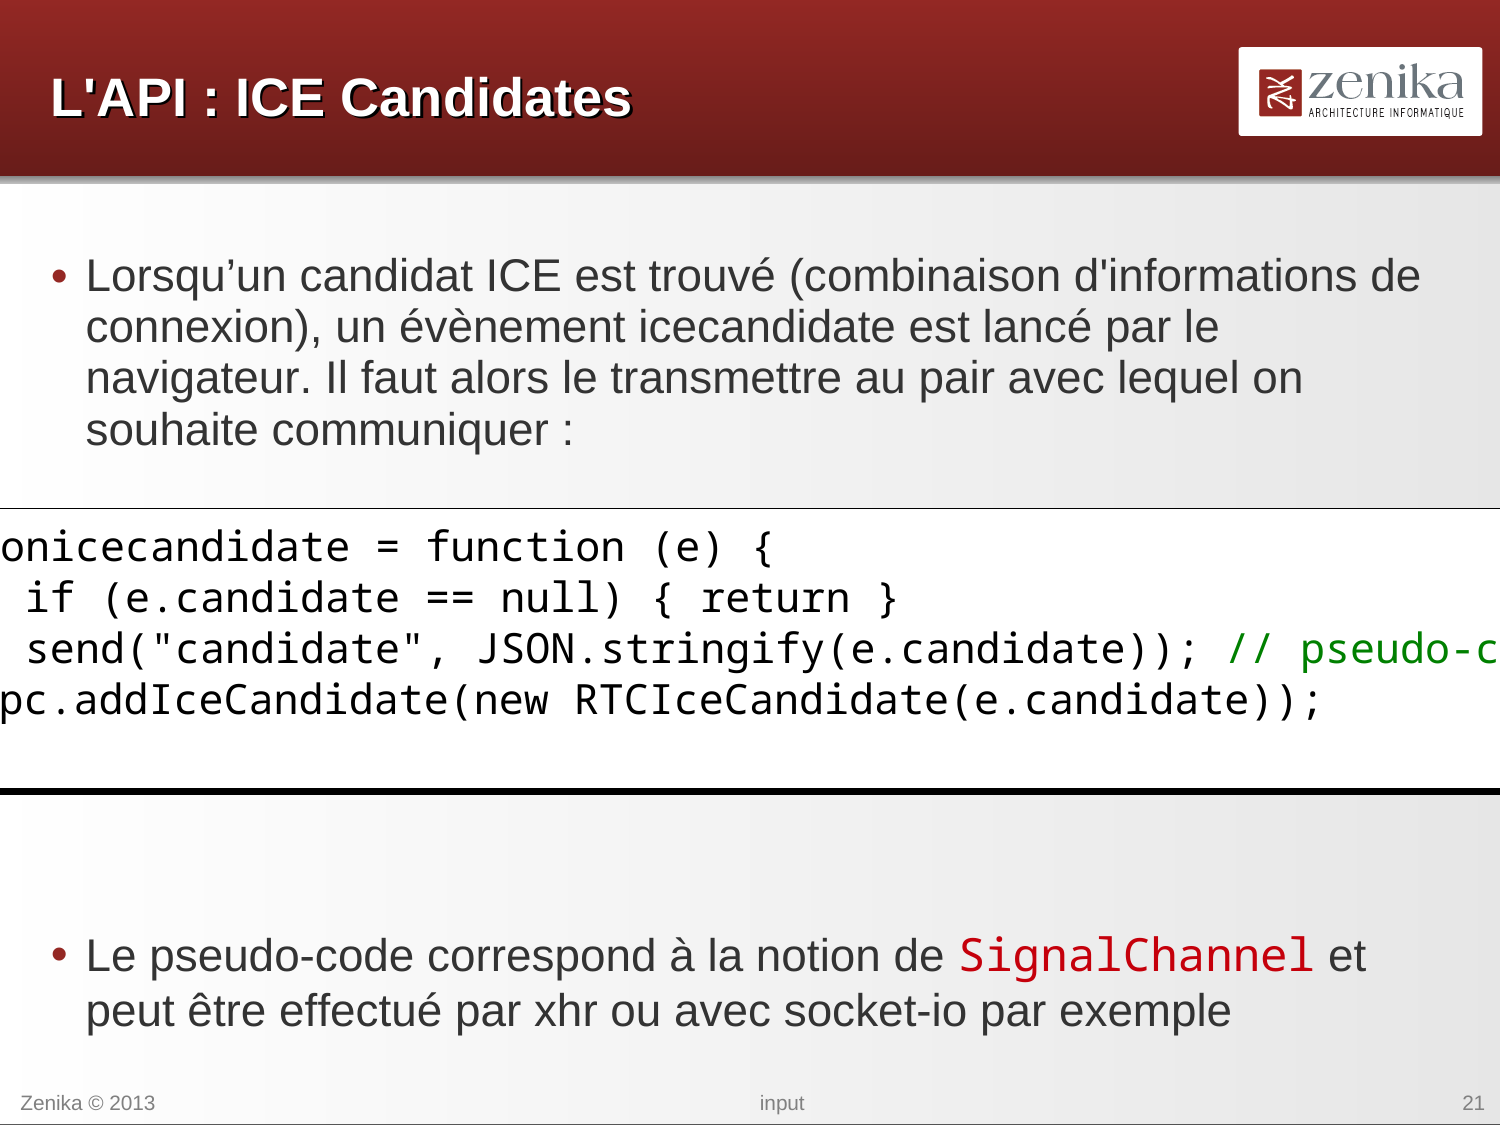

# L'API : ICE Candidates
Lorsqu’un candidat ICE est trouvé (combinaison d'informations de connexion), un évènement icecandidate est lancé par le navigateur. Il faut alors le transmettre au pair avec lequel on souhaite communiquer :
Le pseudo-code correspond à la notion de SignalChannel et peut être effectué par xhr ou avec socket-io par exemple
pc.onicecandidate = function (e) {
 if (e.candidate == null) { return }
 send("candidate", JSON.stringify(e.candidate)); // pseudo-code
	pc.addIceCandidate(new RTCIceCandidate(e.candidate));
};